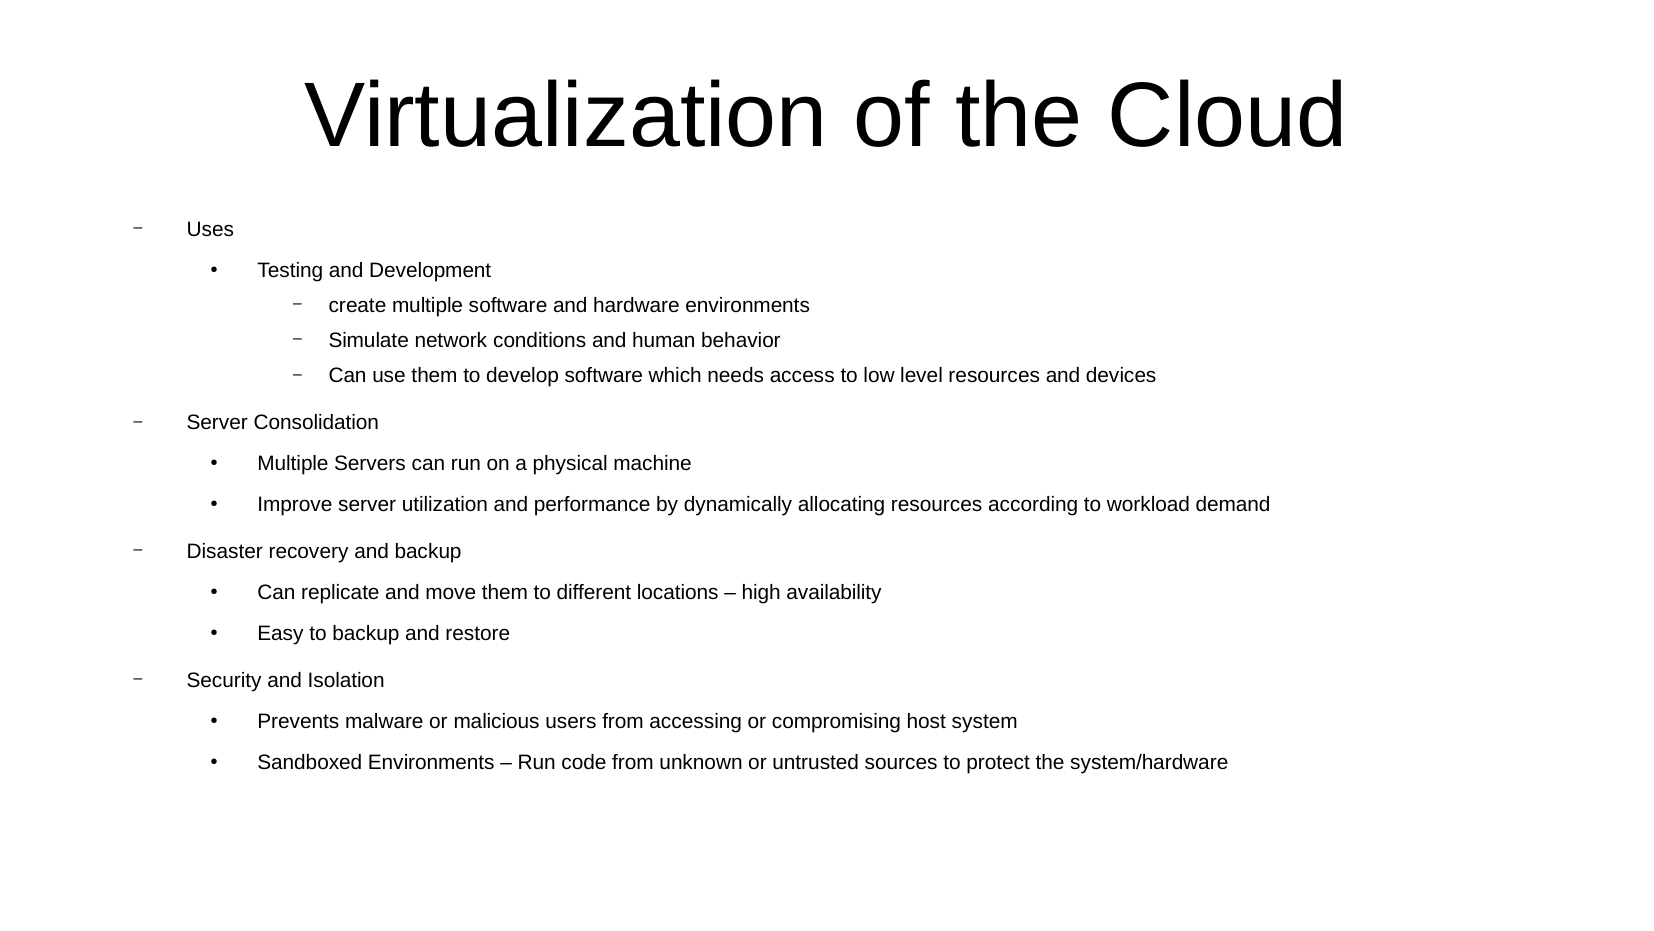

# Virtualization of the Cloud
Uses
Testing and Development
create multiple software and hardware environments
Simulate network conditions and human behavior
Can use them to develop software which needs access to low level resources and devices
Server Consolidation
Multiple Servers can run on a physical machine
Improve server utilization and performance by dynamically allocating resources according to workload demand
Disaster recovery and backup
Can replicate and move them to different locations – high availability
Easy to backup and restore
Security and Isolation
Prevents malware or malicious users from accessing or compromising host system
Sandboxed Environments – Run code from unknown or untrusted sources to protect the system/hardware